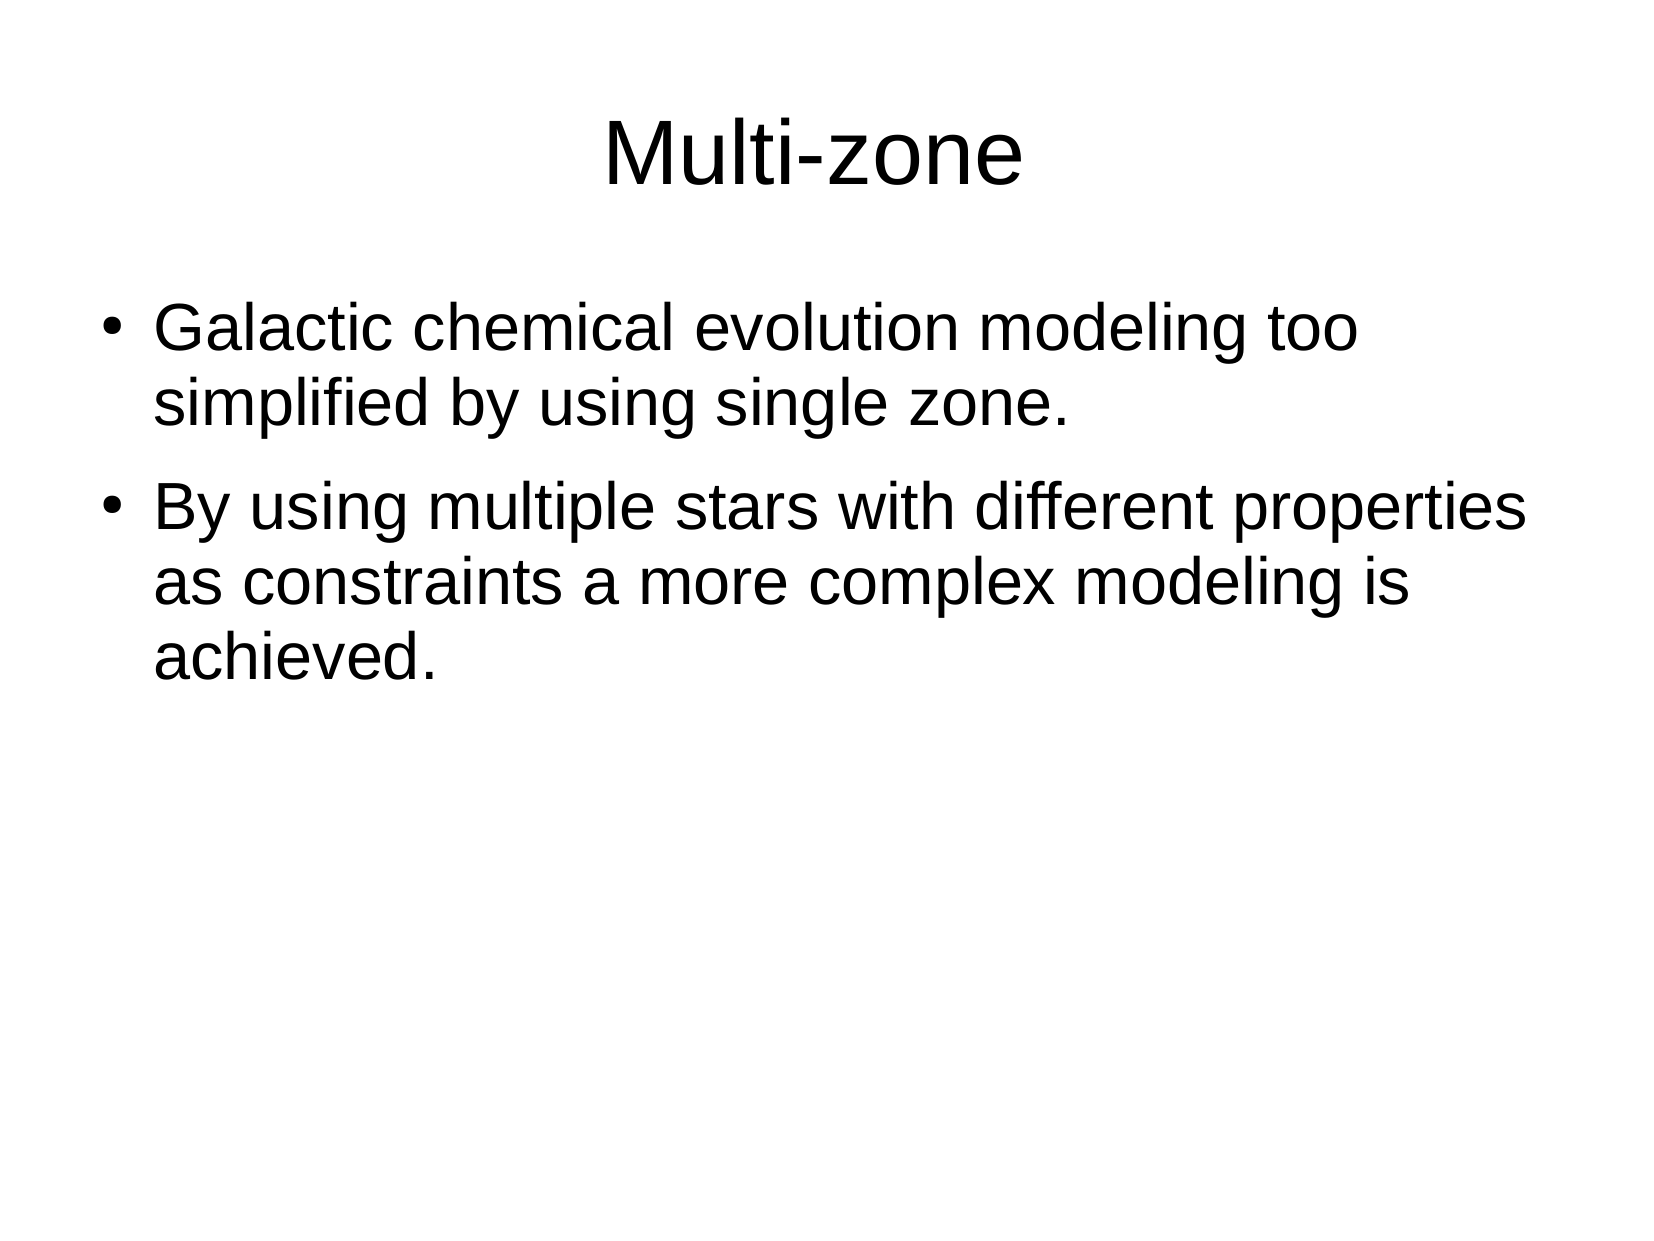

# Multi-zone
Galactic chemical evolution modeling too simplified by using single zone.
By using multiple stars with different properties as constraints a more complex modeling is achieved.